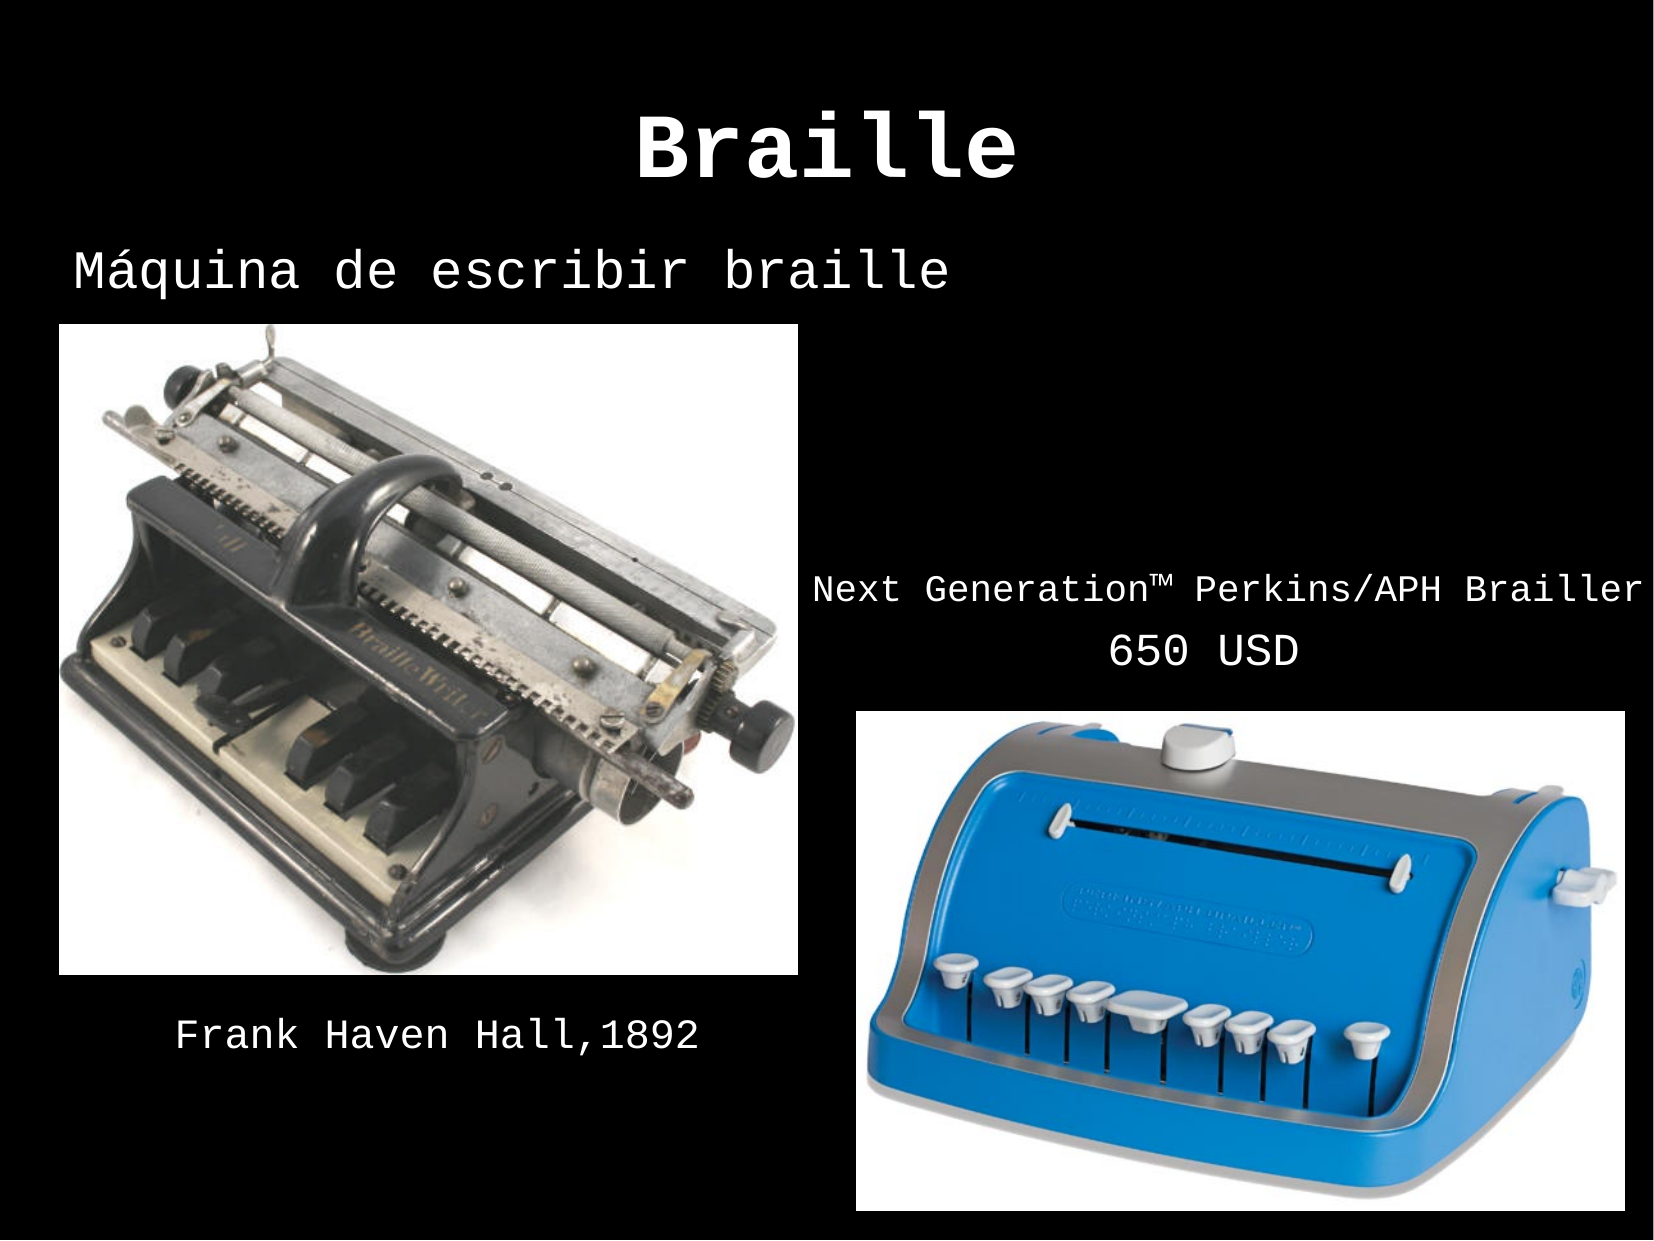

# Braille
Máquina de escribir braille
 Frank Haven Hall,1892
Next Generation™ Perkins/APH Brailler
650 USD